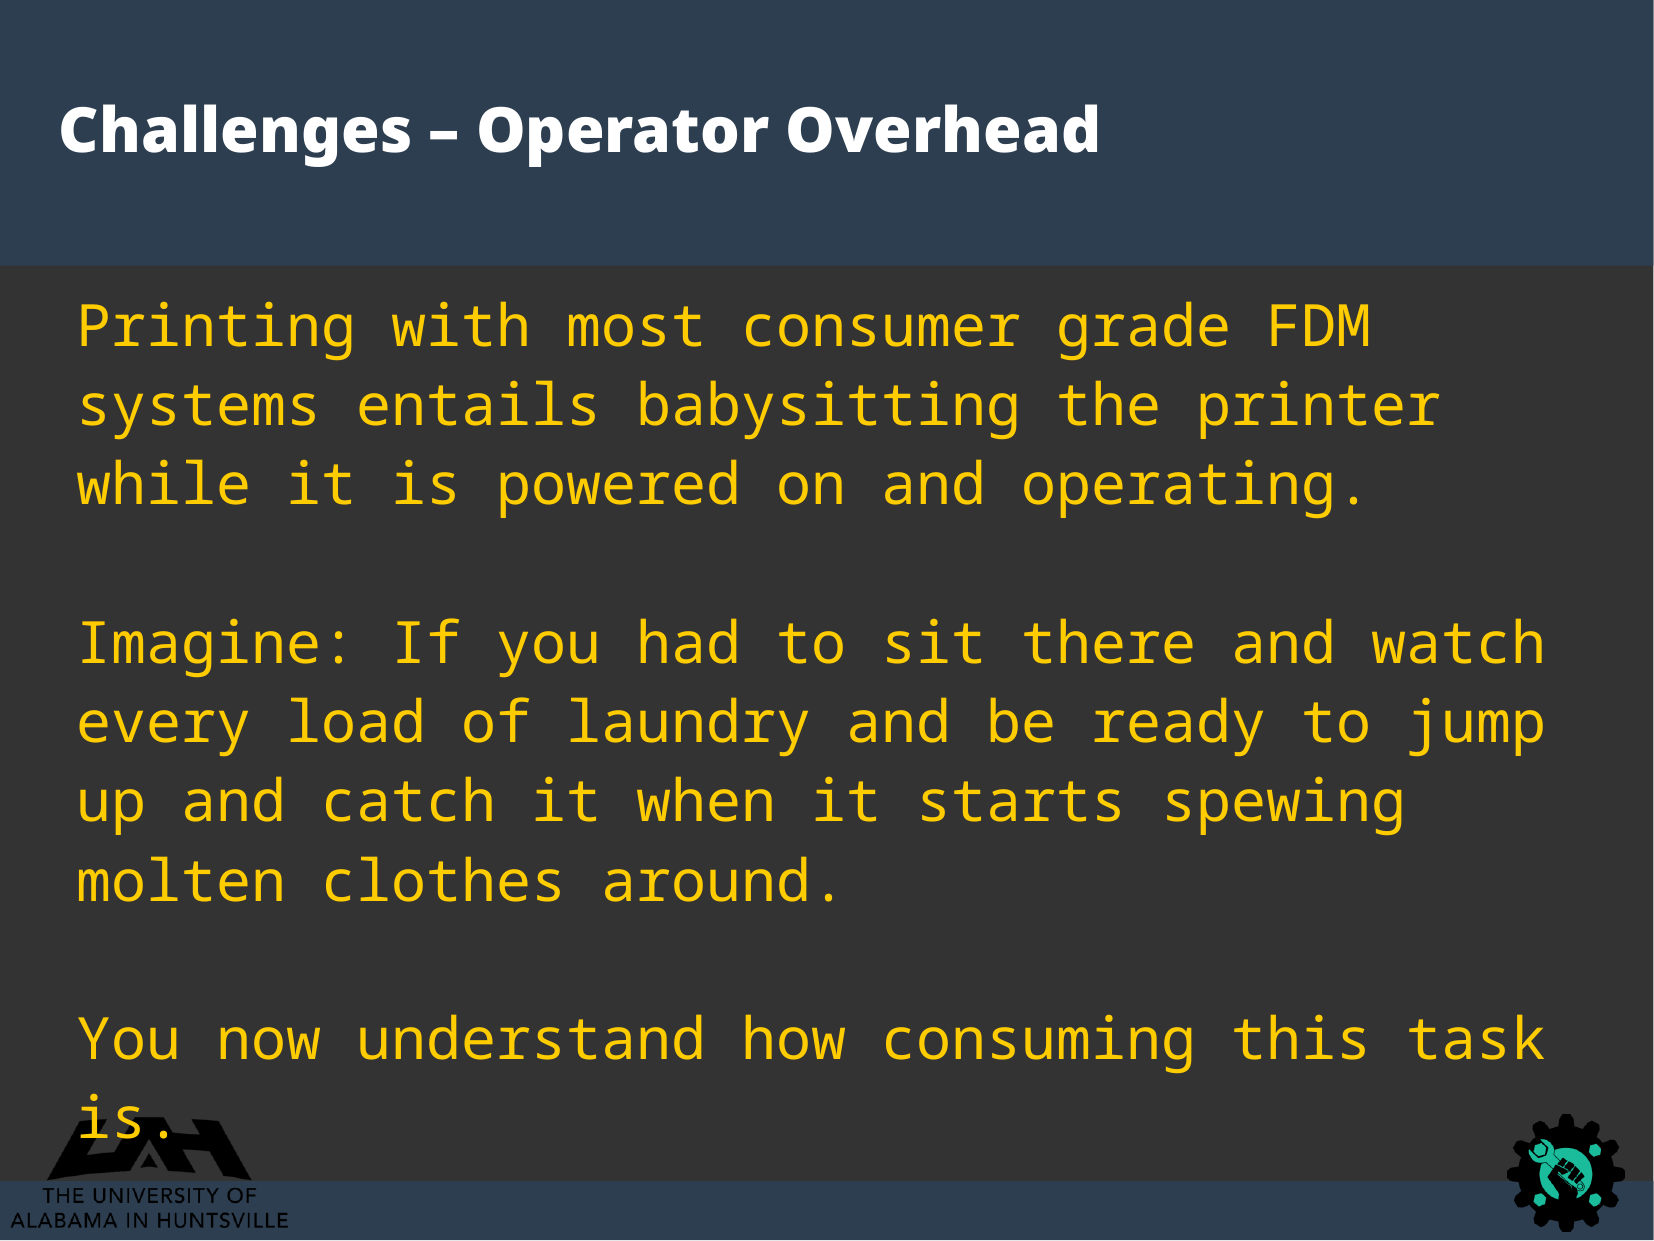

# Challenges – Operator Overhead
Printing with most consumer grade FDM systems entails babysitting the printer while it is powered on and operating.
Imagine: If you had to sit there and watch every load of laundry and be ready to jump up and catch it when it starts spewing molten clothes around.
You now understand how consuming this task is.